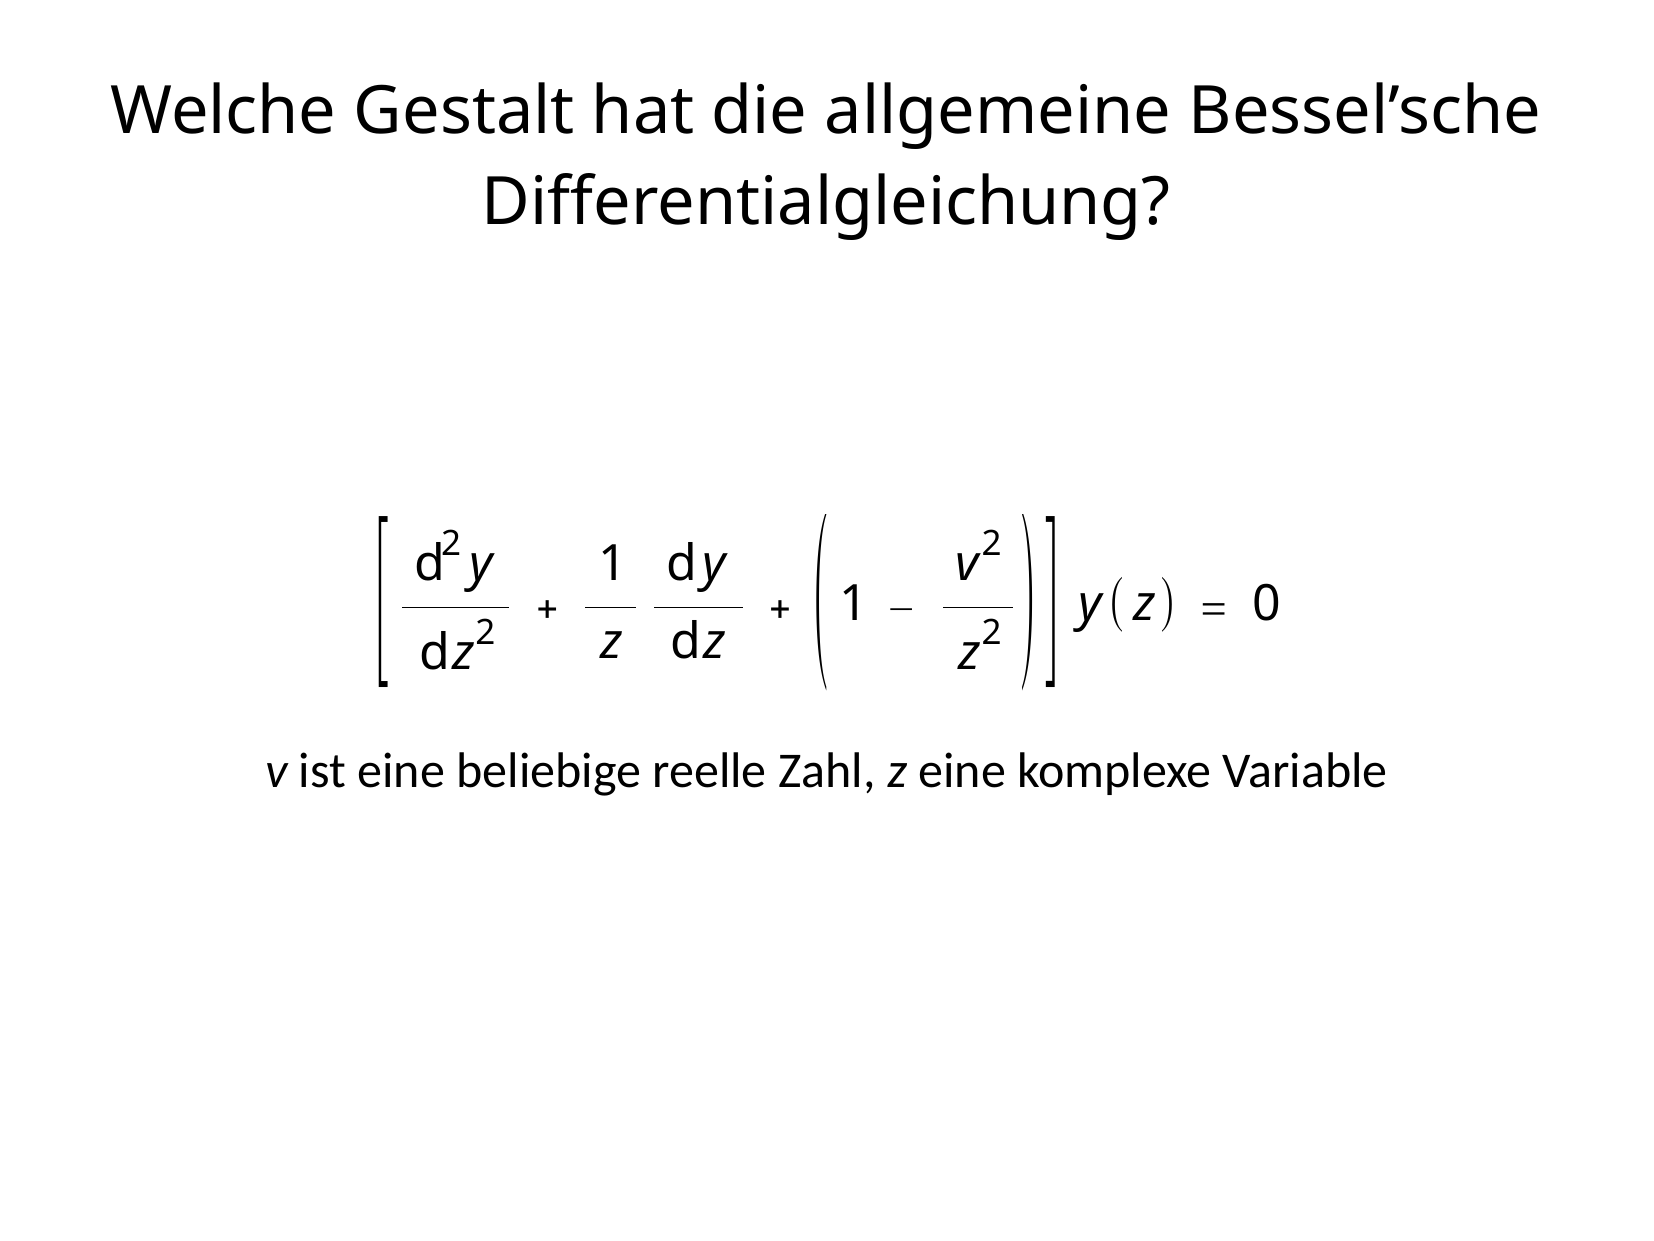

# Welche Gestalt hat die allgemeine Bessel’sche Differentialgleichung?
v ist eine beliebige reelle Zahl, z eine komplexe Variable